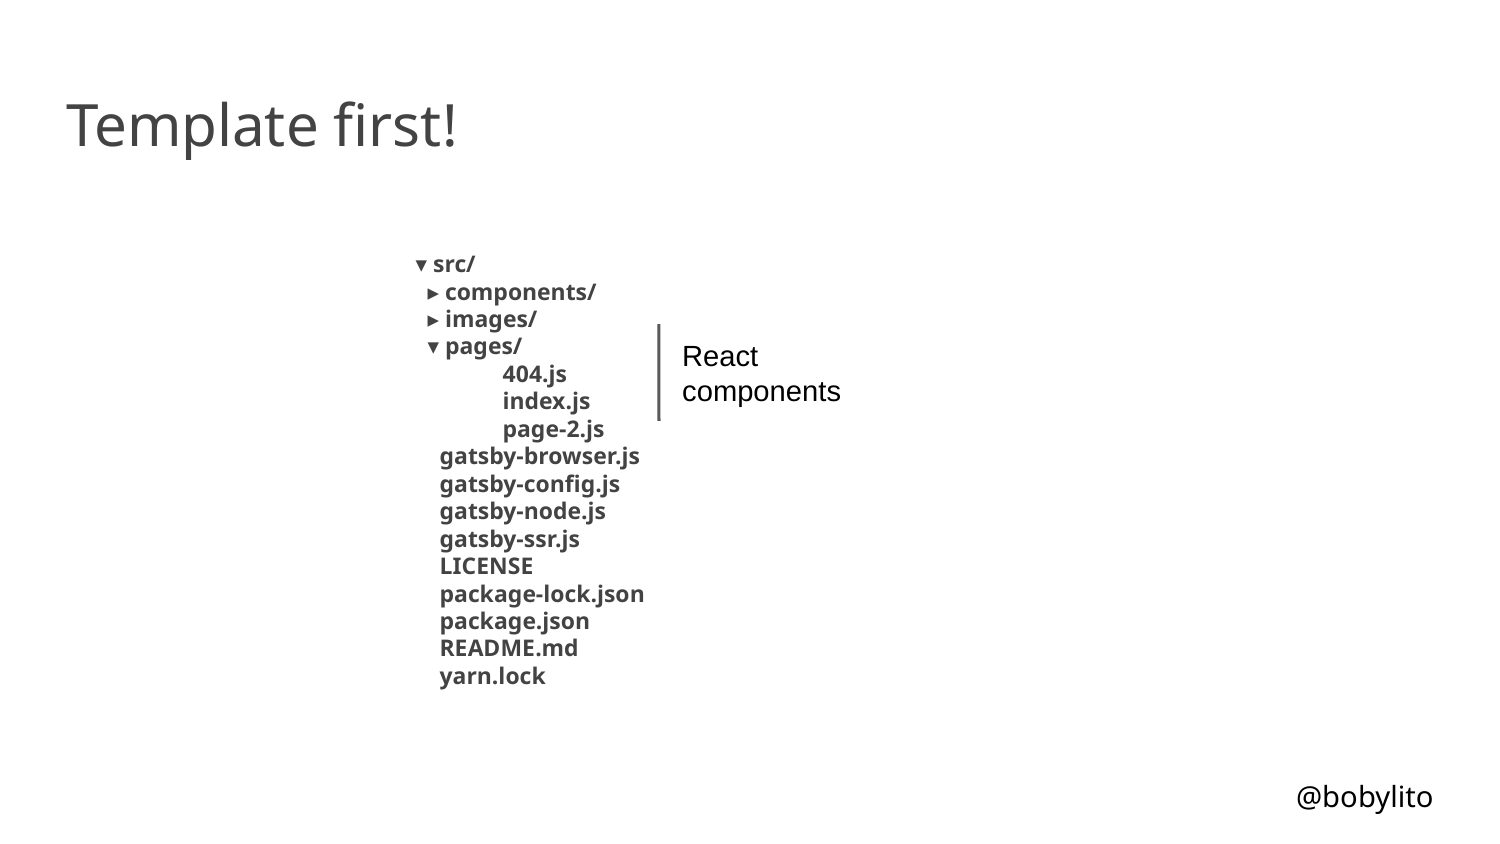

# Template first!
▾ src/
 ▸ components/
 ▸ images/
 ▾ pages/
 	 404.js
 	 index.js
 	 page-2.js
 gatsby-browser.js
 gatsby-config.js
 gatsby-node.js
 gatsby-ssr.js
 LICENSE
 package-lock.json
 package.json
 README.md
 yarn.lock
React components